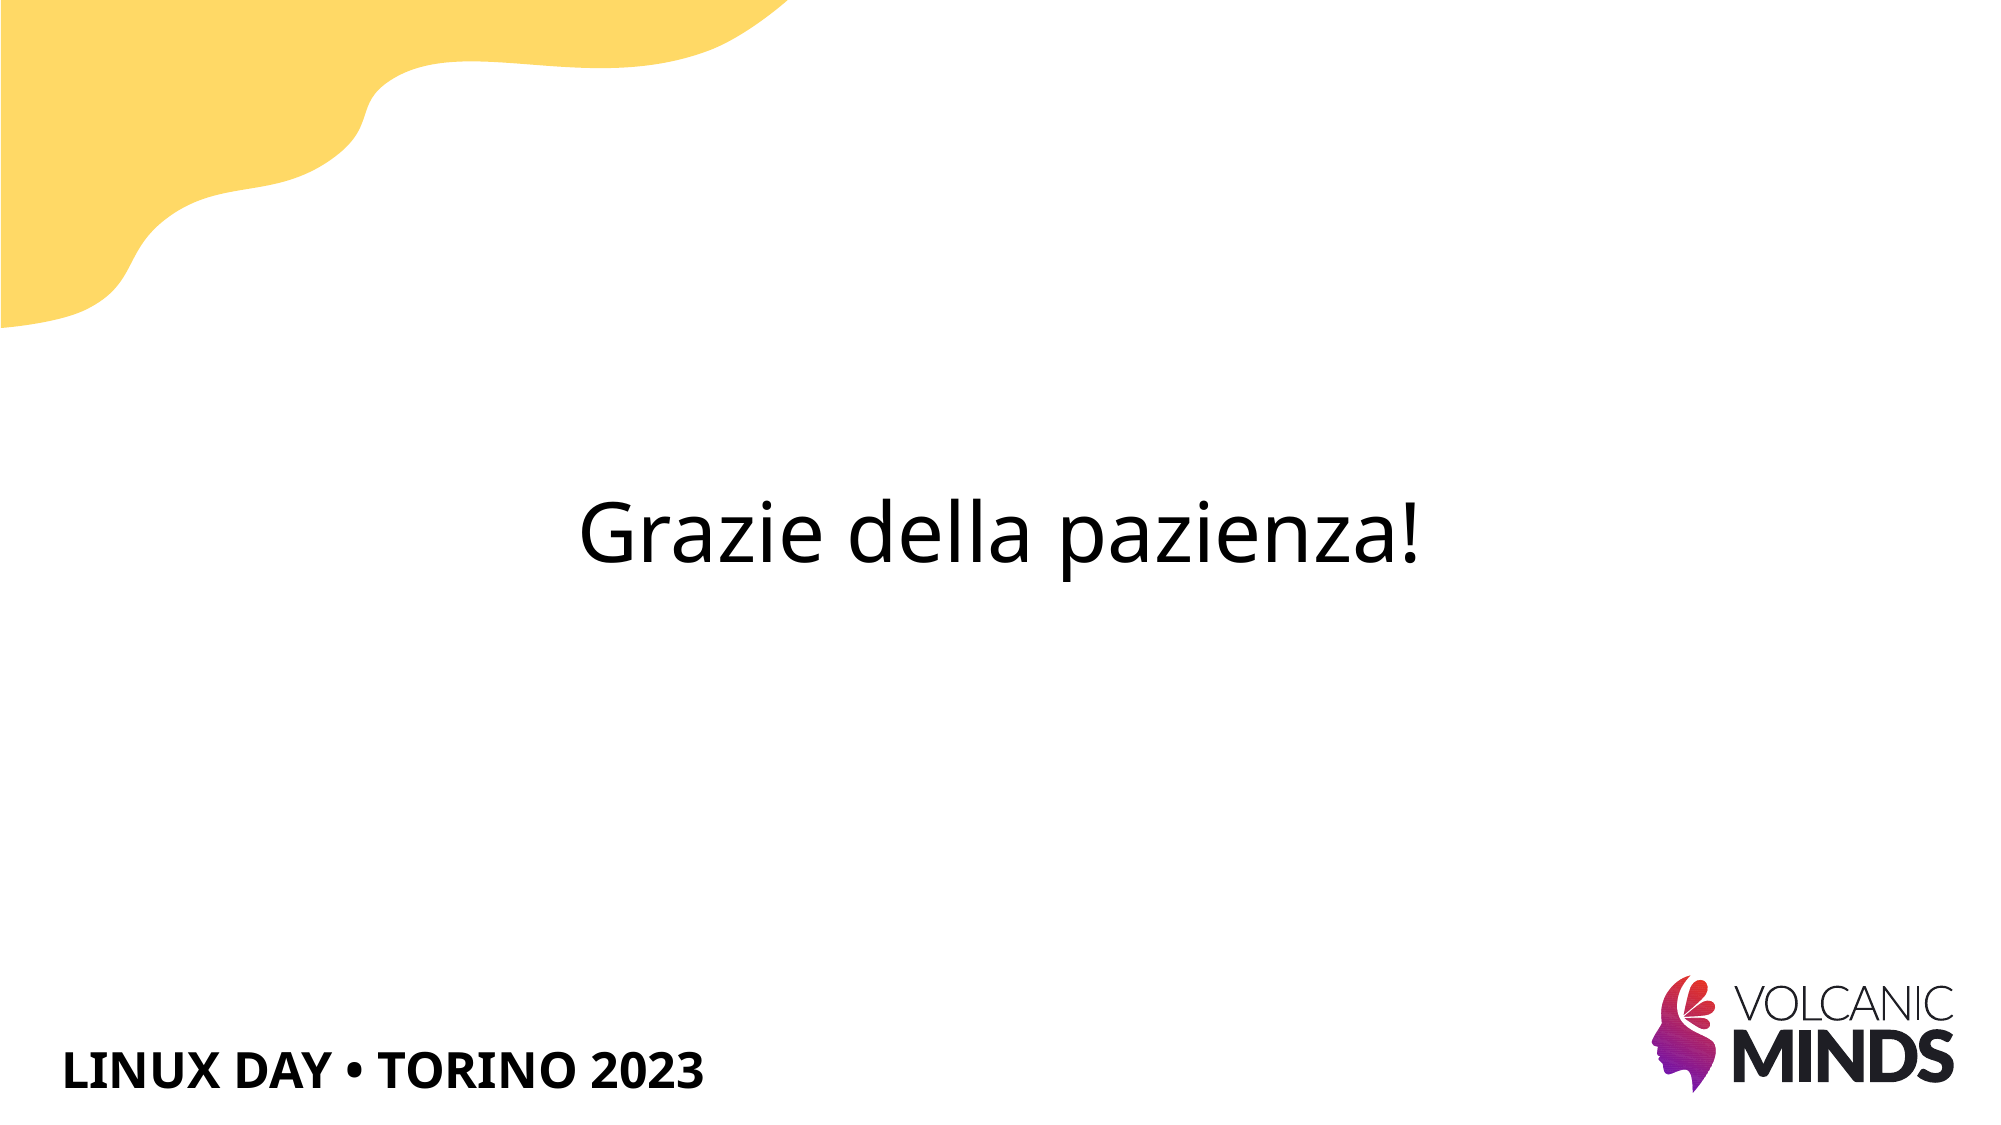

# Grazie della pazienza!
LINUX DAY • TORINO 2023